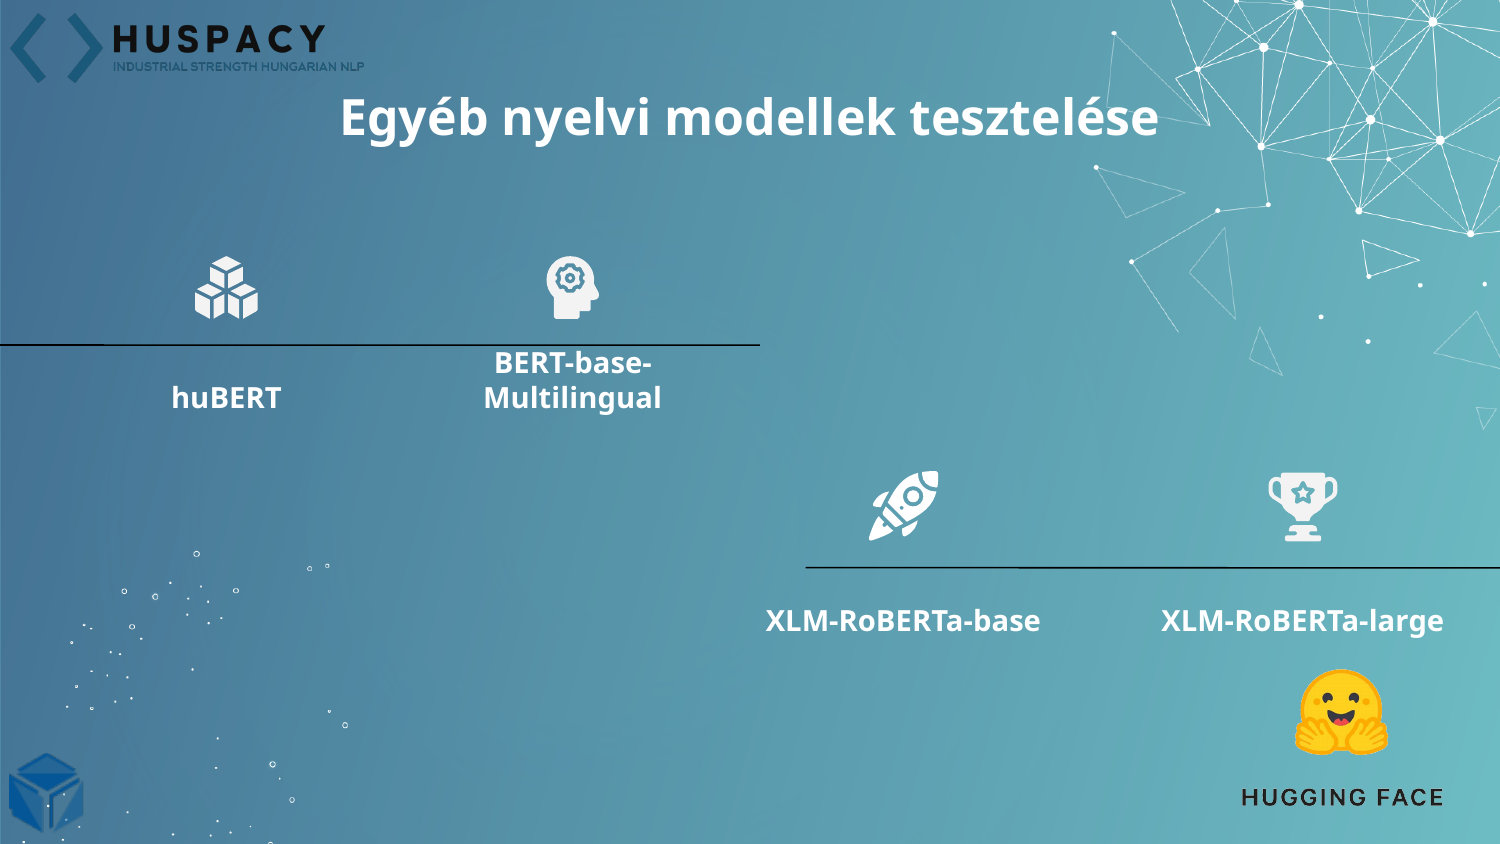

# Egyéb nyelvi modellek tesztelése
huBERT
BERT-base-Multilingual
XLM-RoBERTa-large
XLM-RoBERTa-base